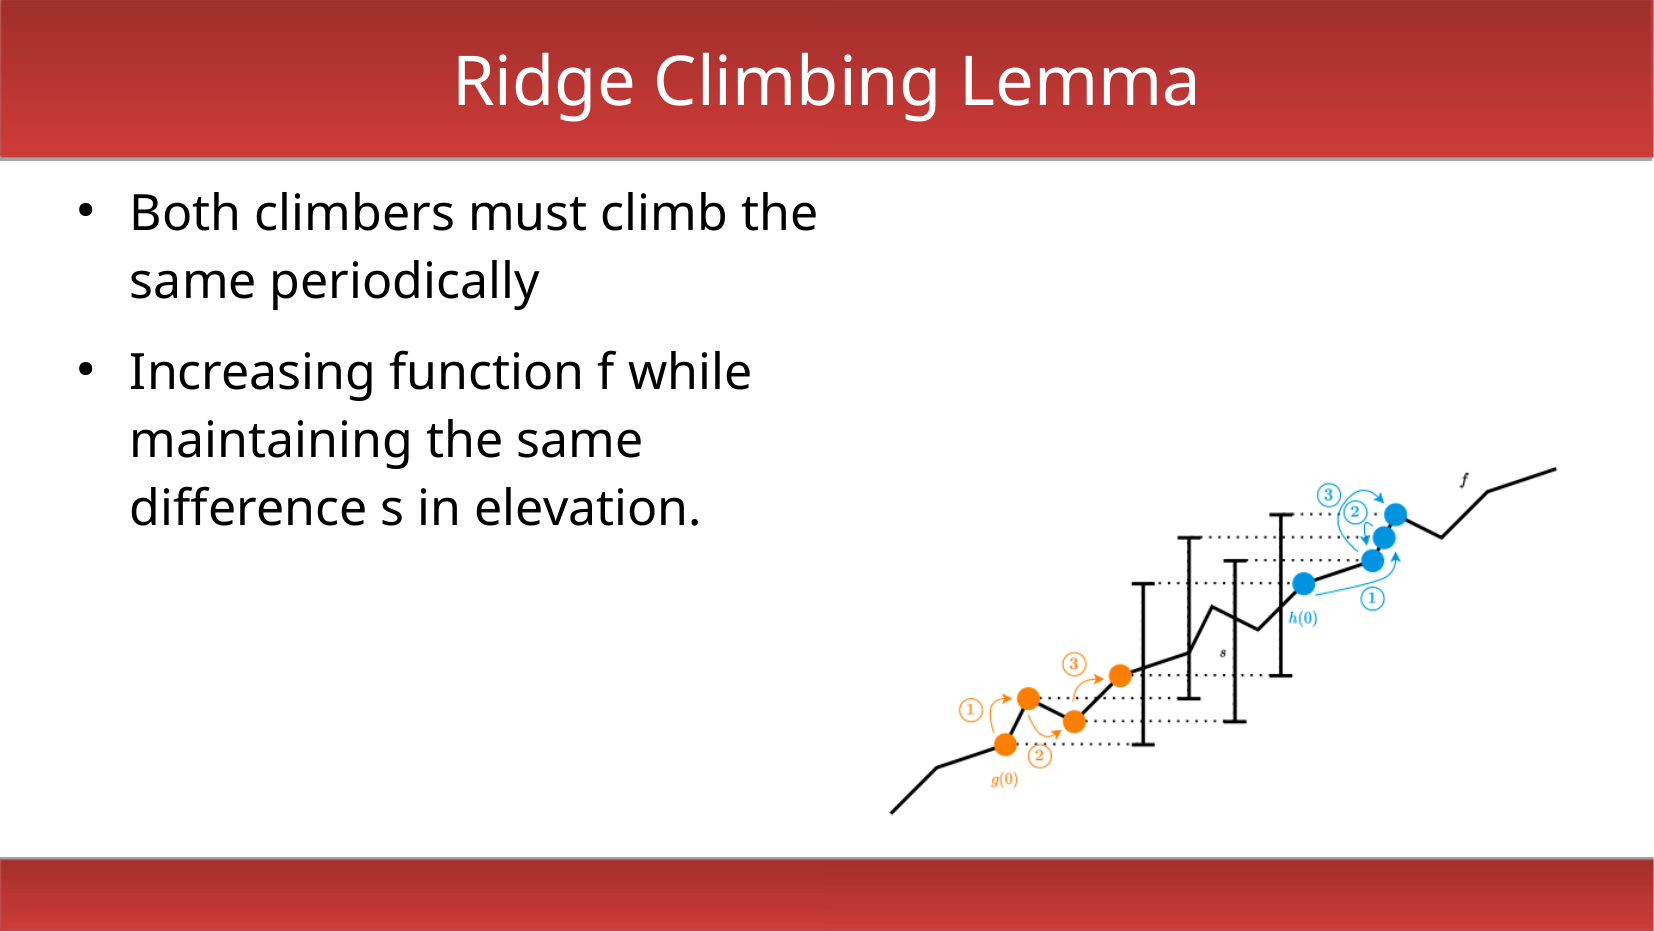

# Ridge Climbing Lemma
Both climbers must climb the same periodically
Increasing function f while maintaining the same difference s in elevation.